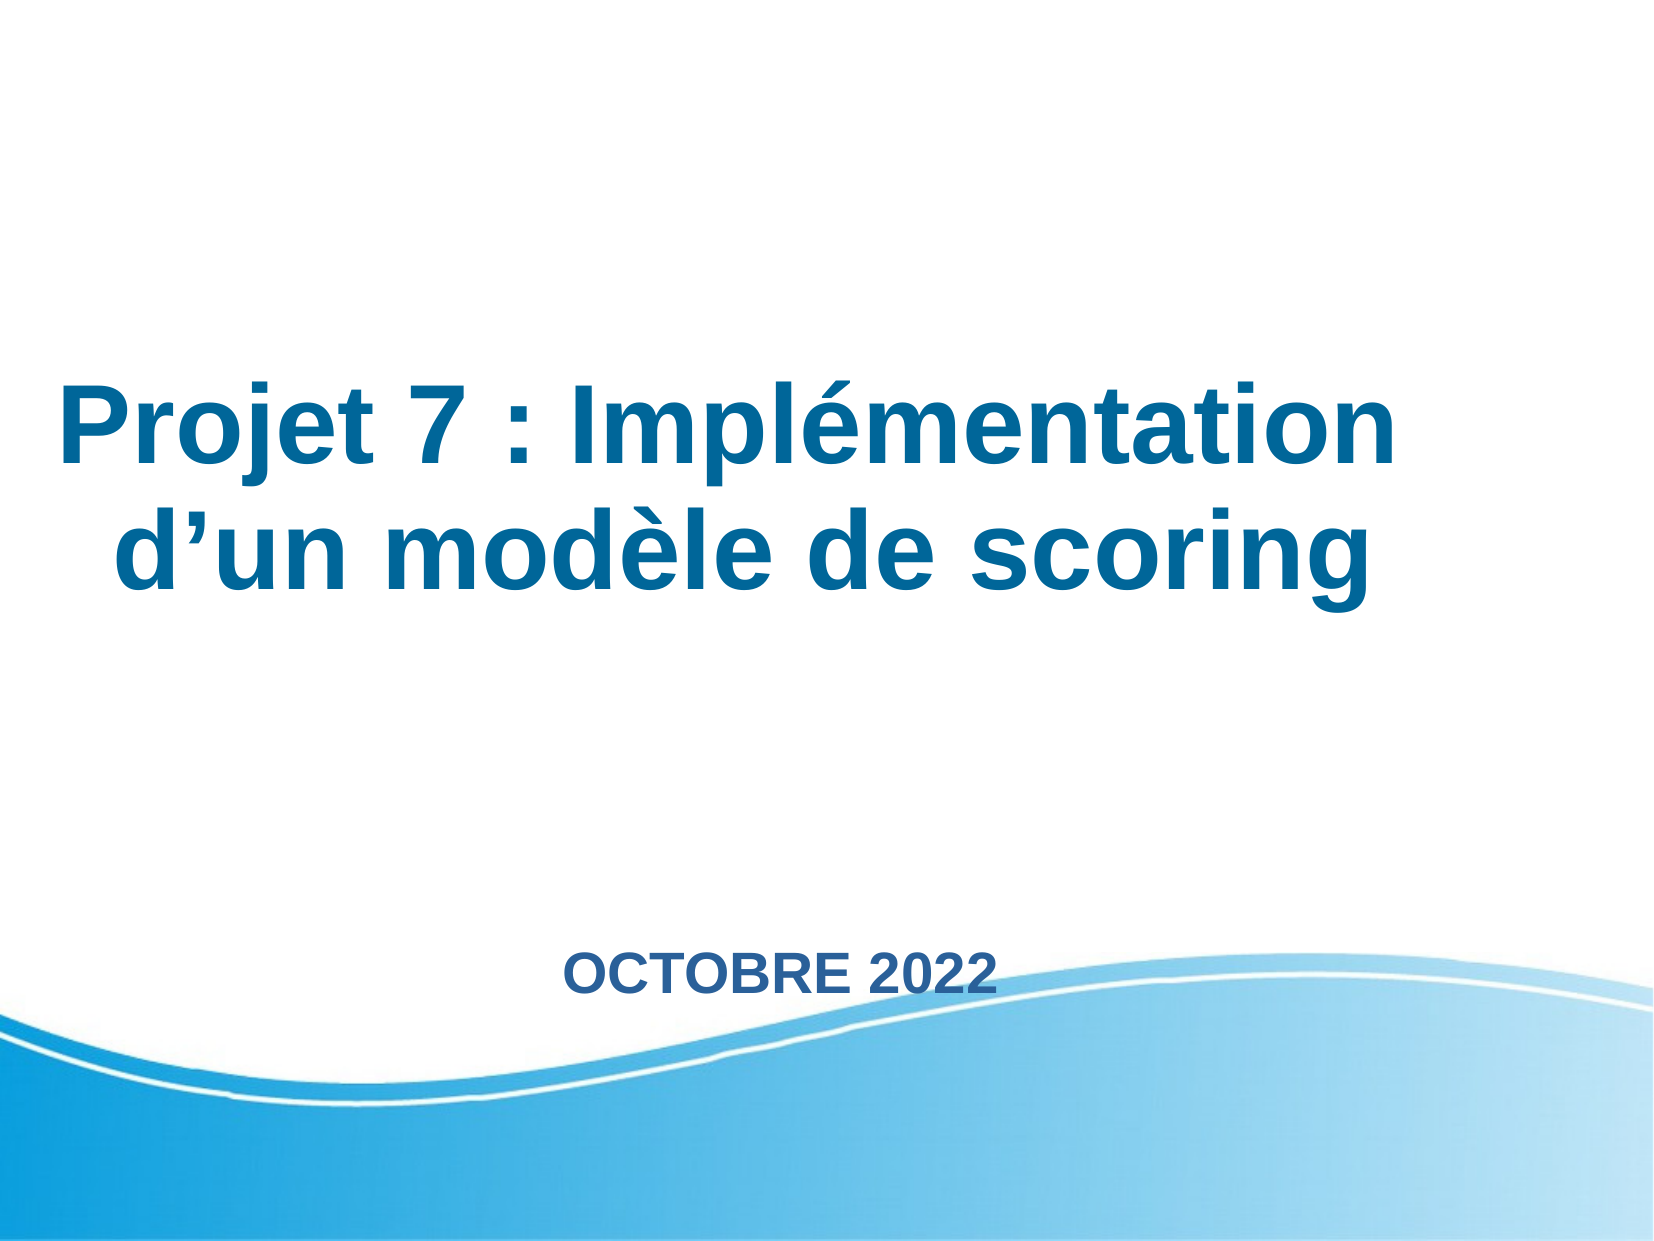

# Projet 7 : Implémentation d’un modèle de scoring
 OCTOBRE 2022